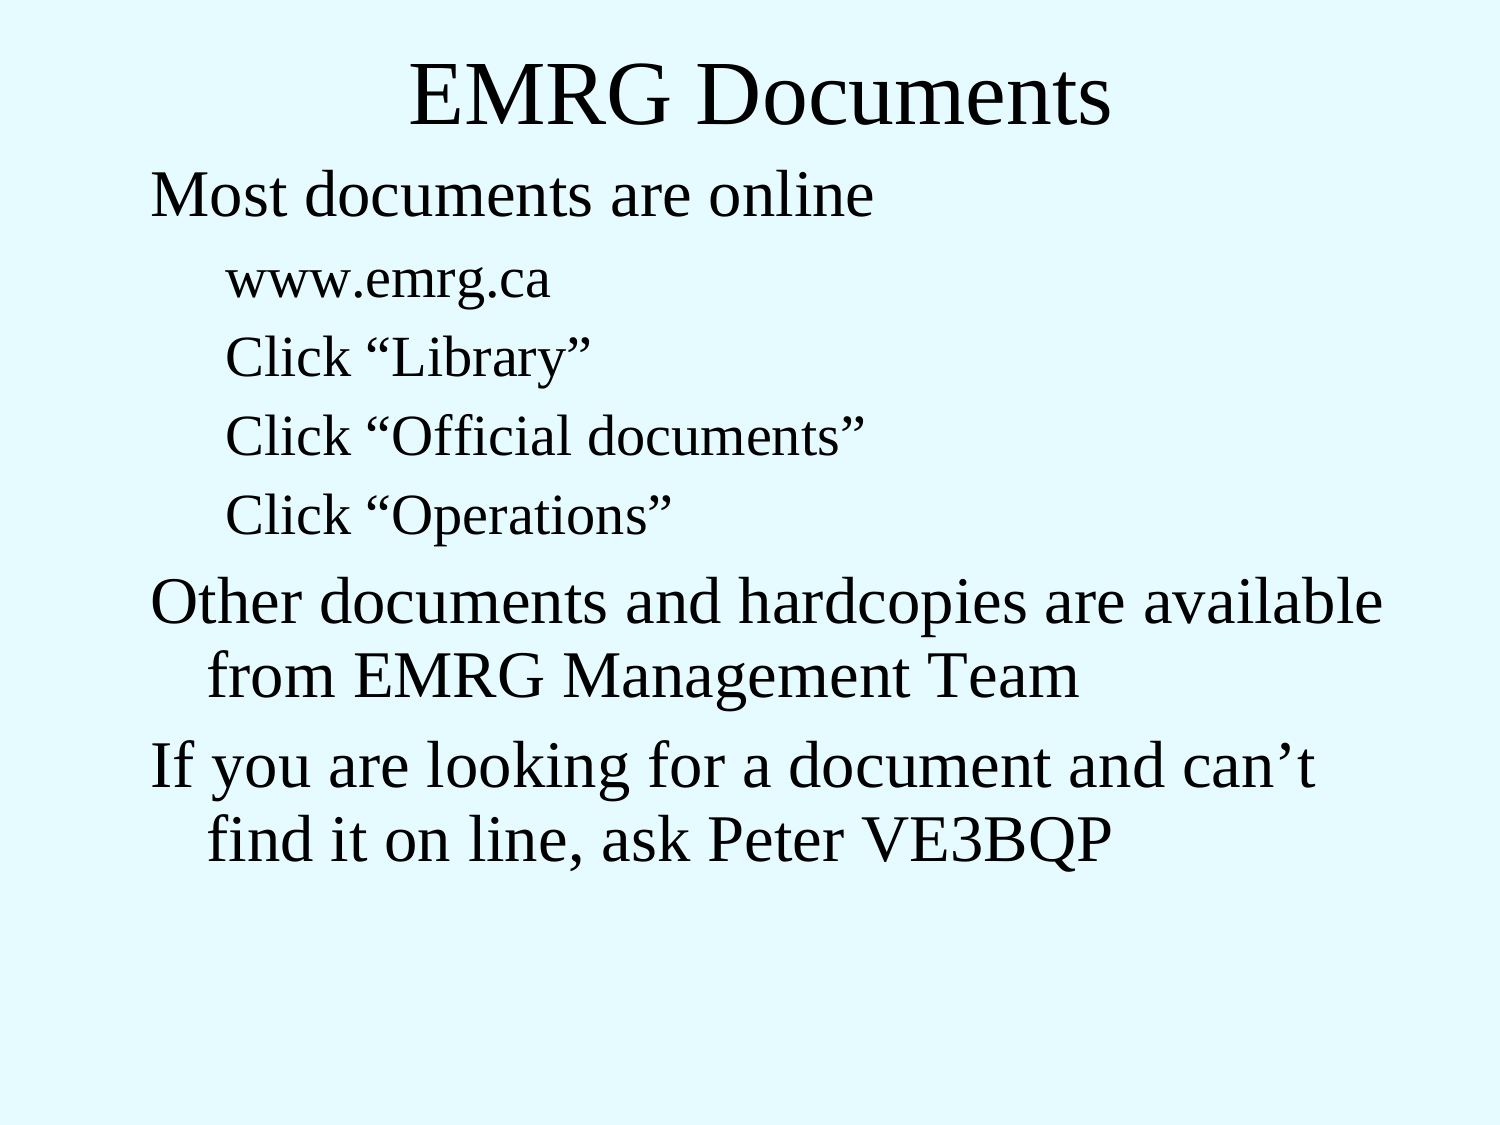

# EMRG Documents
Most documents are online
www.emrg.ca
Click “Library”
Click “Official documents”
Click “Operations”
Other documents and hardcopies are available from EMRG Management Team
If you are looking for a document and can’t find it on line, ask Peter VE3BQP